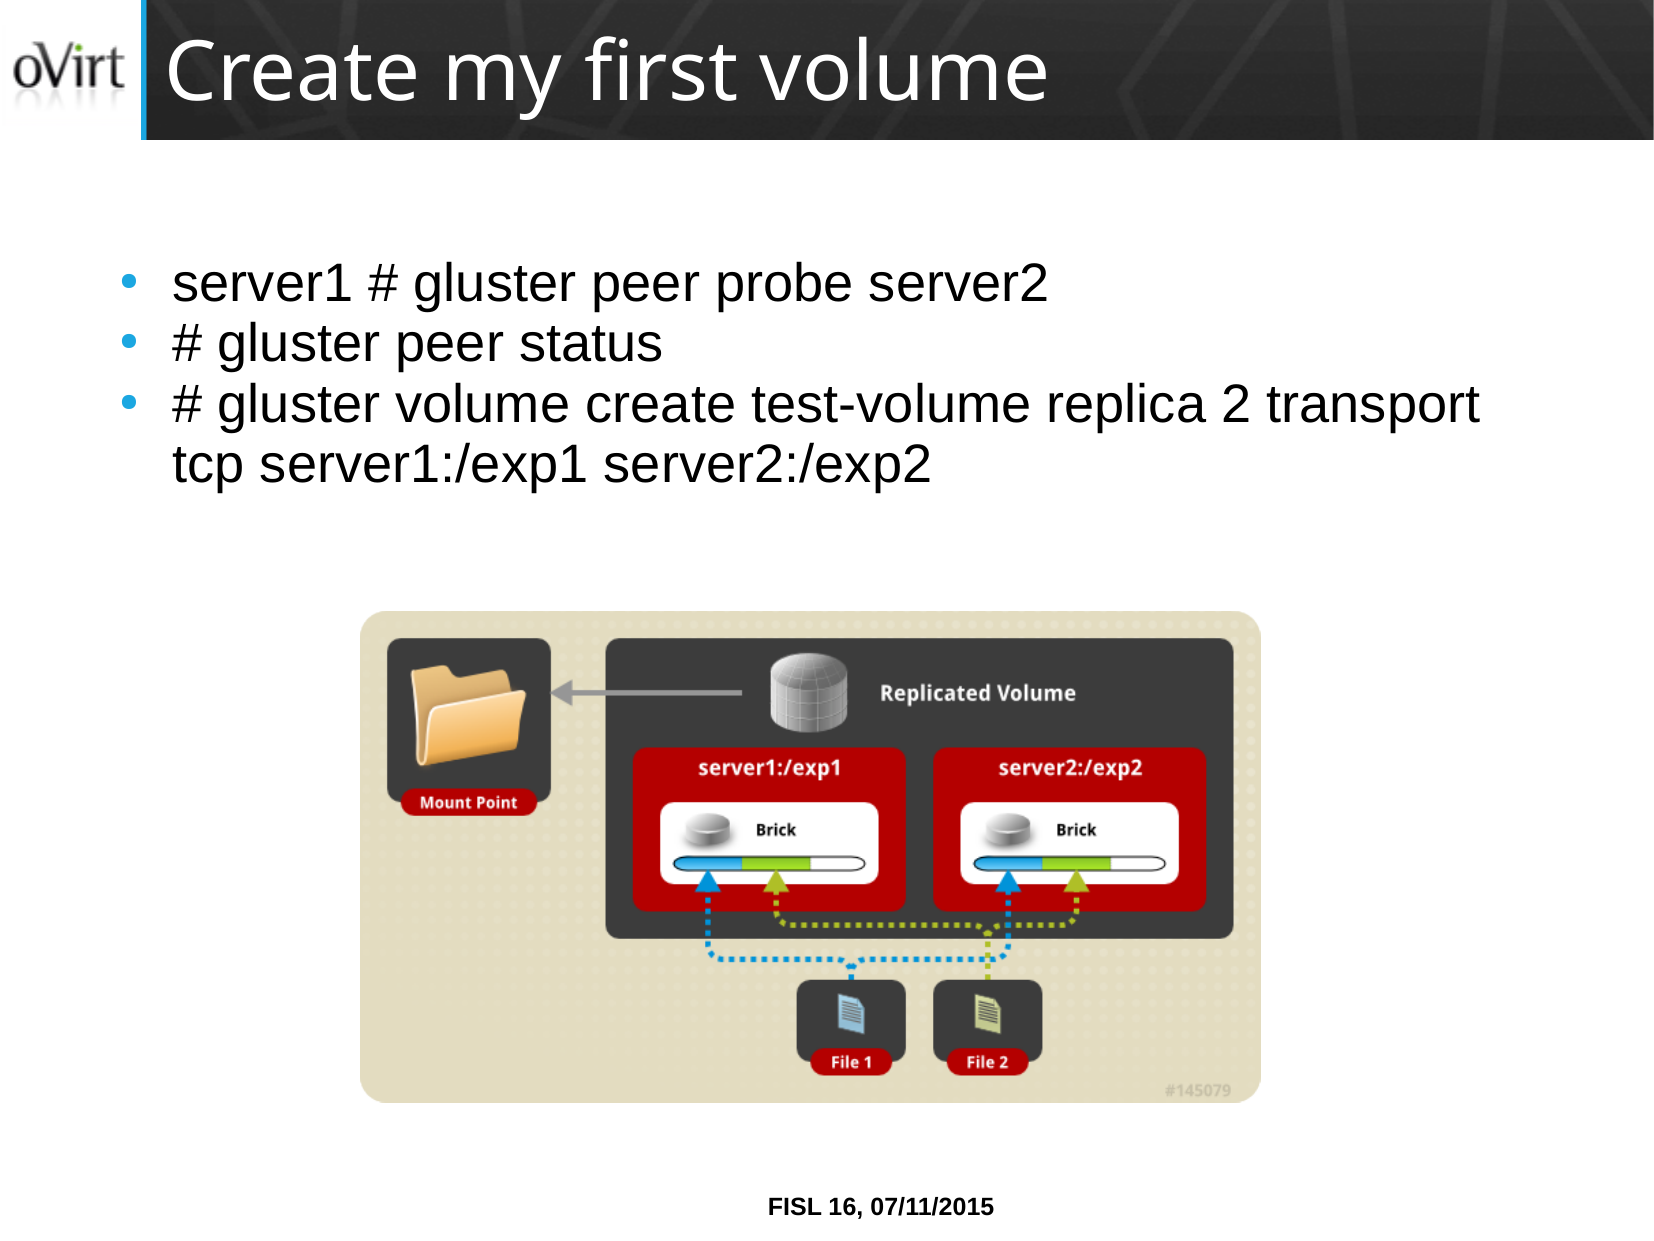

# Create my first volume
server1 # gluster peer probe server2
# gluster peer status
# gluster volume create test-volume replica 2 transport tcp server1:/exp1 server2:/exp2